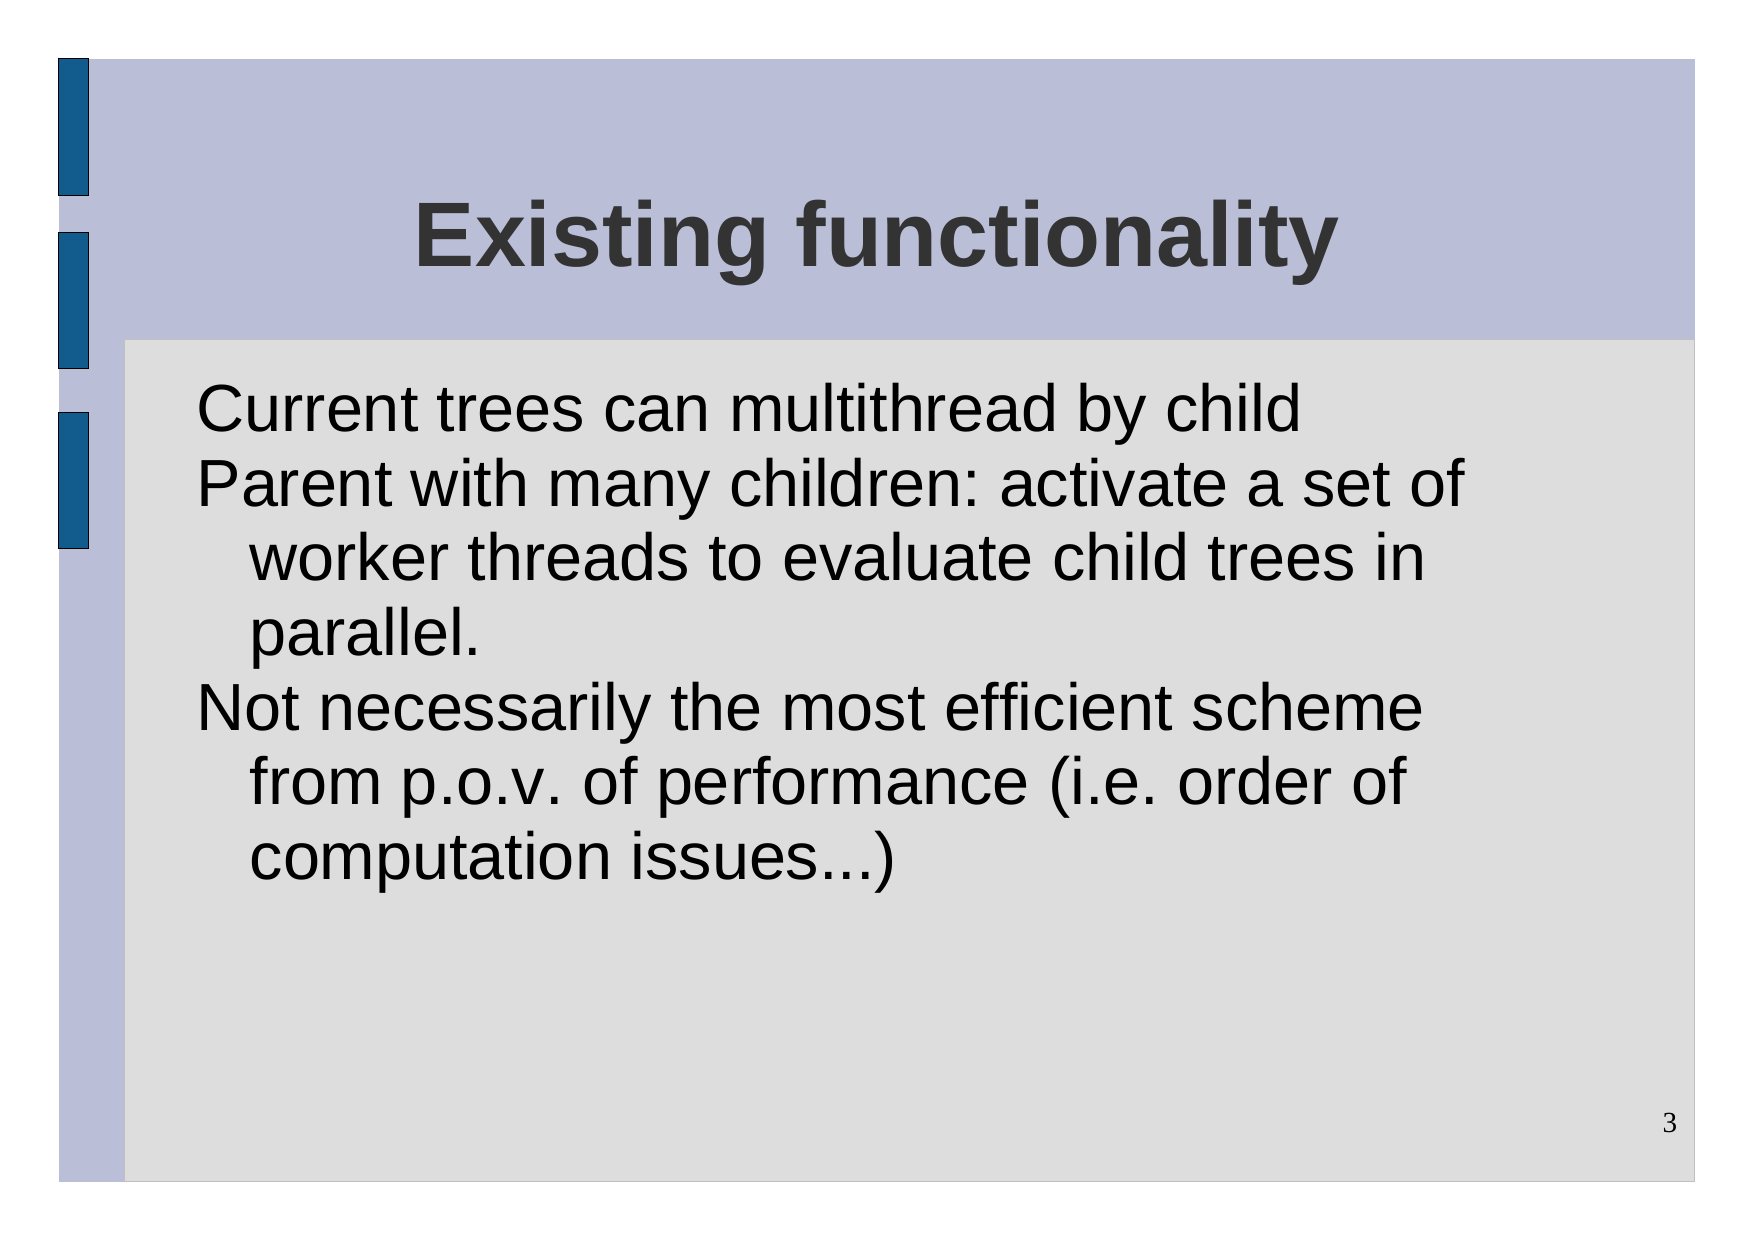

# Existing functionality
Current trees can multithread by child
Parent with many children: activate a set of worker threads to evaluate child trees in parallel.
Not necessarily the most efficient scheme from p.o.v. of performance (i.e. order of computation issues...)
3